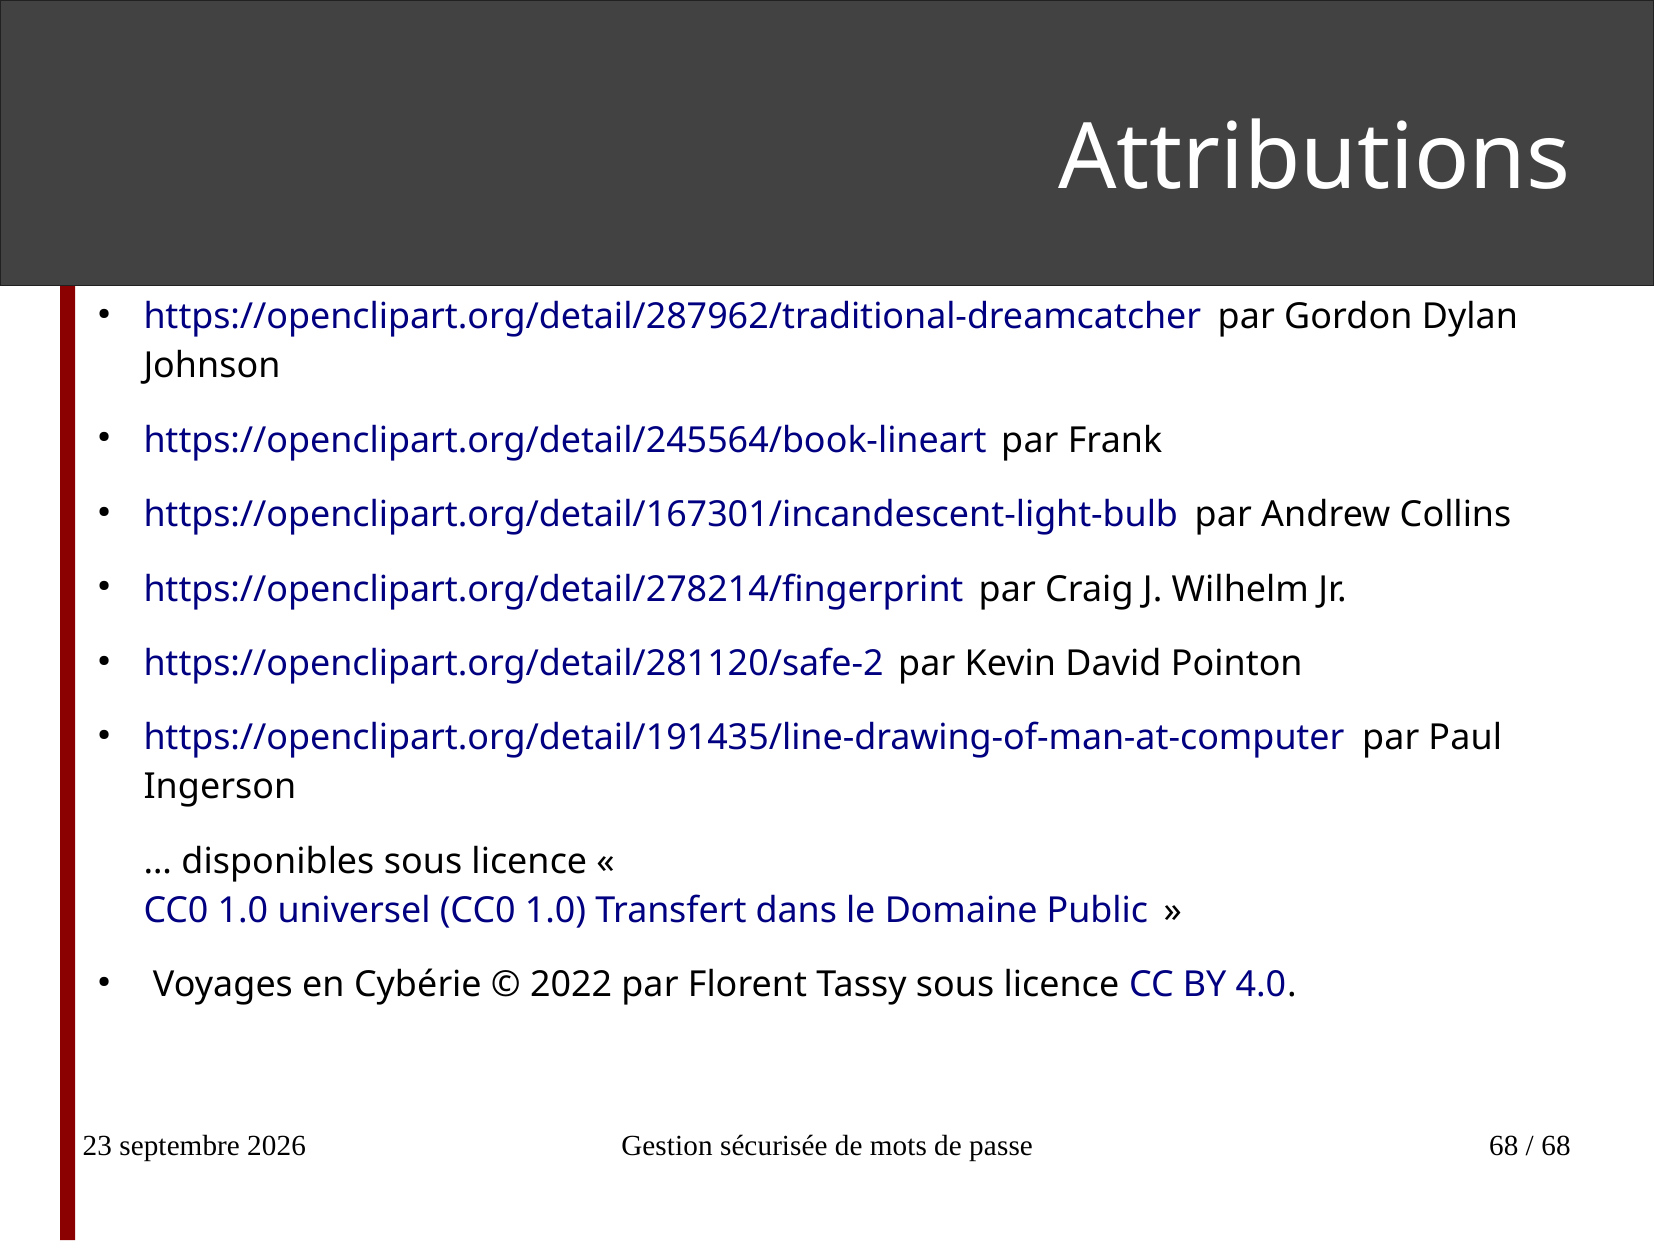

# Attributions
https://openclipart.org/detail/287962/traditional-dreamcatcher par Gordon Dylan Johnson
https://openclipart.org/detail/245564/book-lineart par Frank
https://openclipart.org/detail/167301/incandescent-light-bulb par Andrew Collins
https://openclipart.org/detail/278214/fingerprint par Craig J. Wilhelm Jr.
https://openclipart.org/detail/281120/safe-2 par Kevin David Pointon
https://openclipart.org/detail/191435/line-drawing-of-man-at-computer par Paul Ingerson
… disponibles sous licence « CC0 1.0 universel (CC0 1.0) Transfert dans le Domaine Public »
 Voyages en Cybérie © 2022 par Florent Tassy sous licence CC BY 4.0.
Gestion sécurisée de mots de passe
68